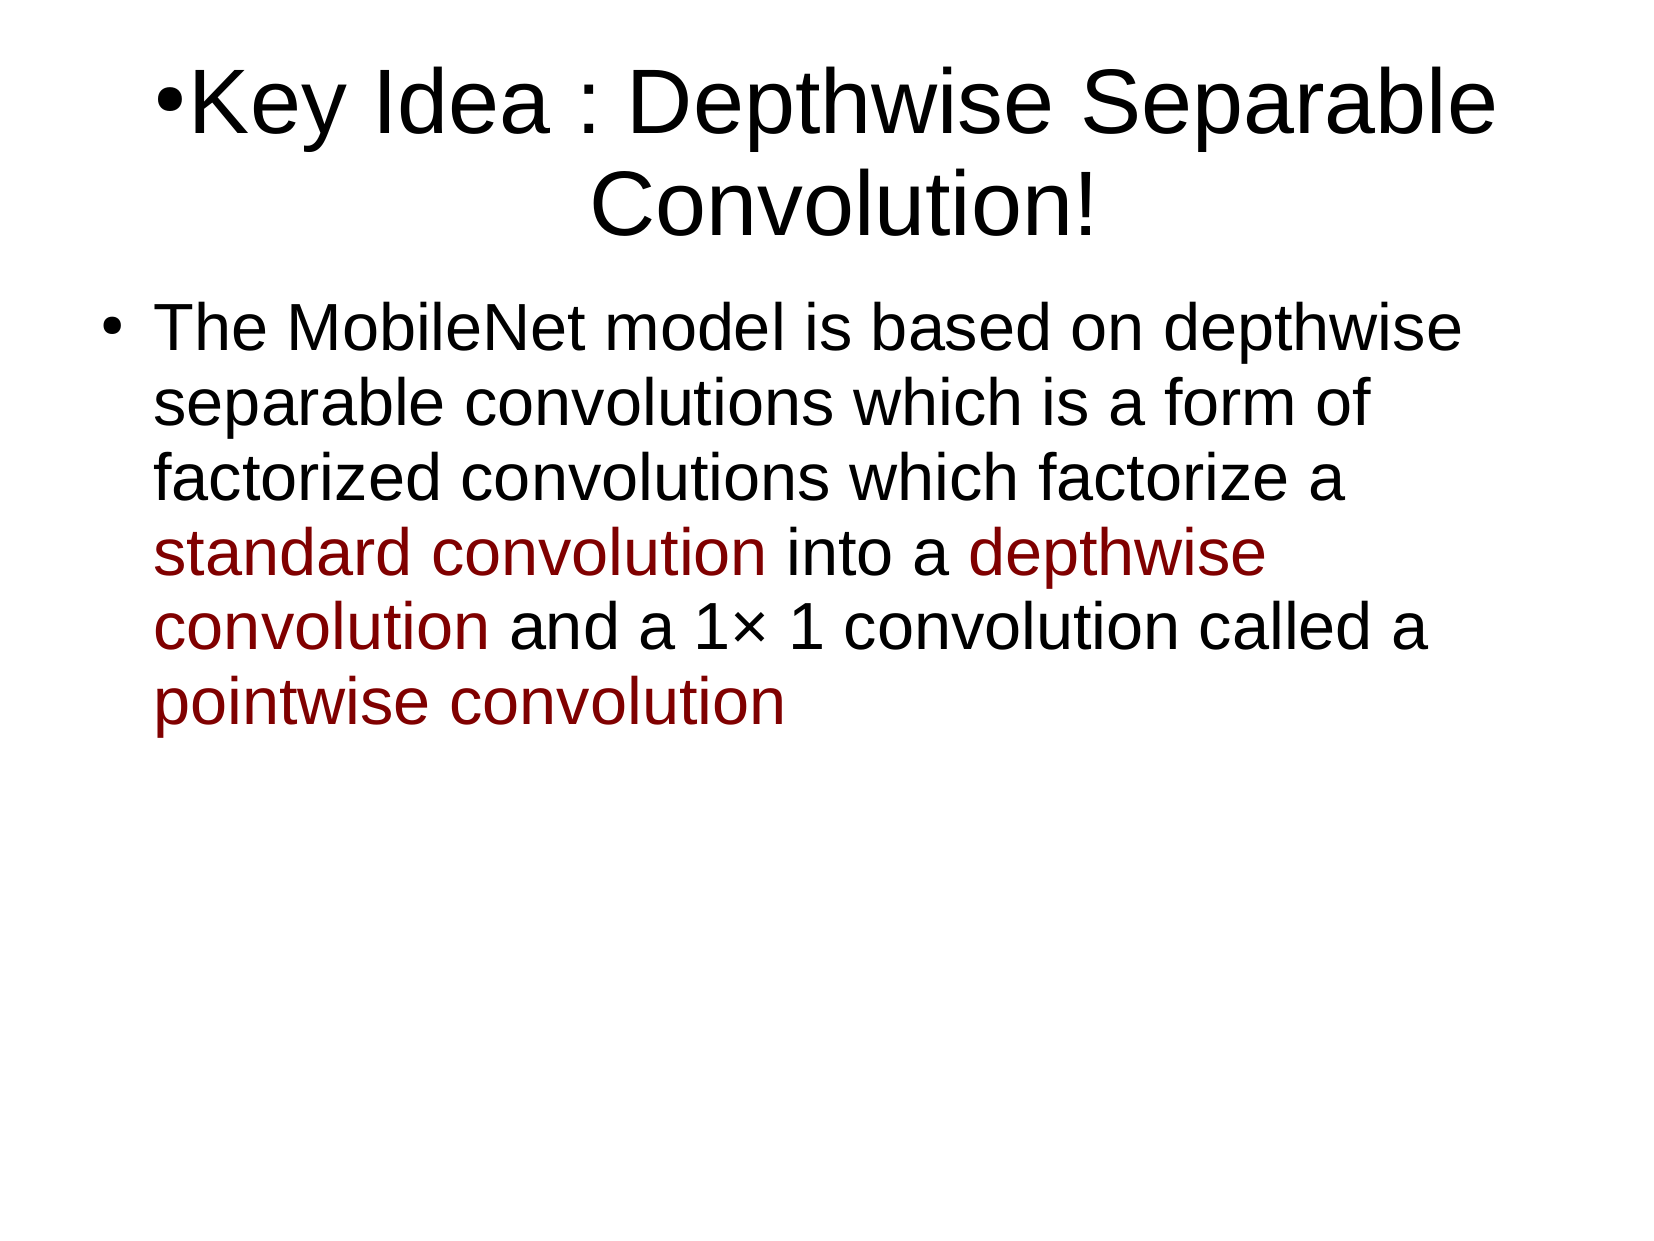

# Key Idea : Depthwise Separable Convolution!
The MobileNet model is based on depthwise separable convolutions which is a form of factorized convolutions which factorize a standard convolution into a depthwise convolution and a 1× 1 convolution called a pointwise convolution